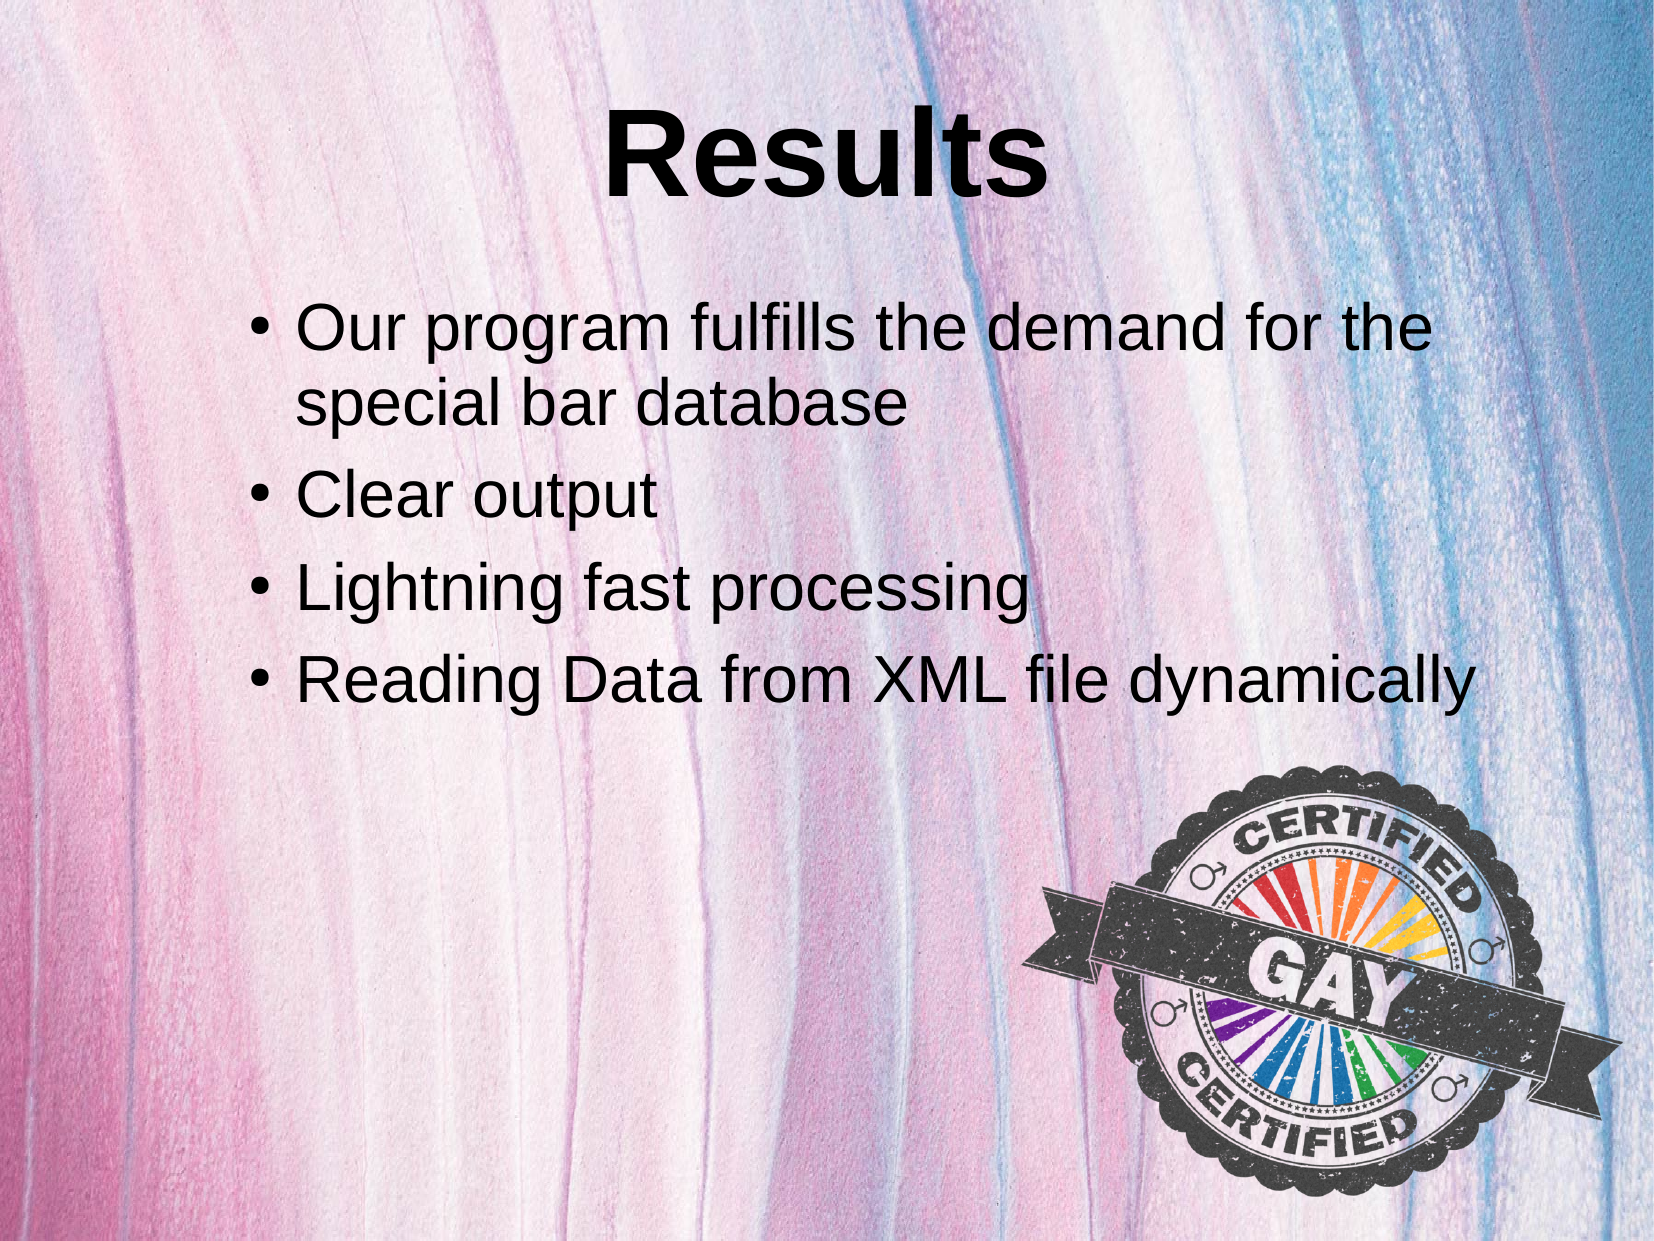

# Results
Our program fulfills the demand for the special bar database
Clear output
Lightning fast processing
Reading Data from XML file dynamically